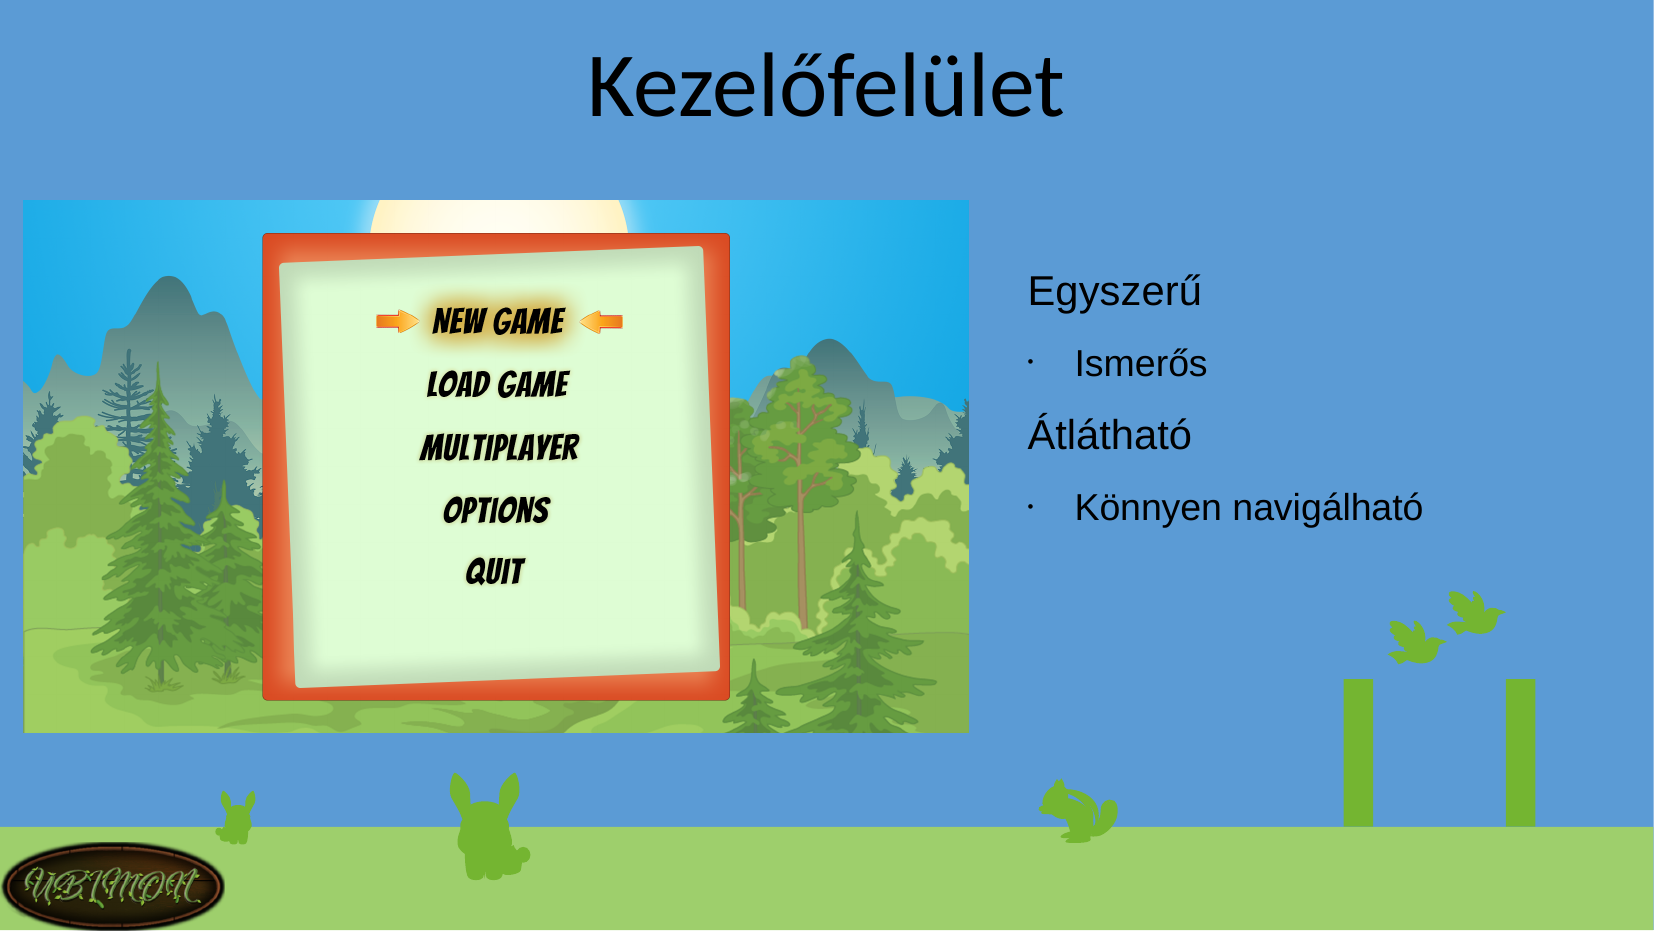

# Kezelőfelület
Egyszerű
Ismerős
Átlátható
Könnyen navigálható